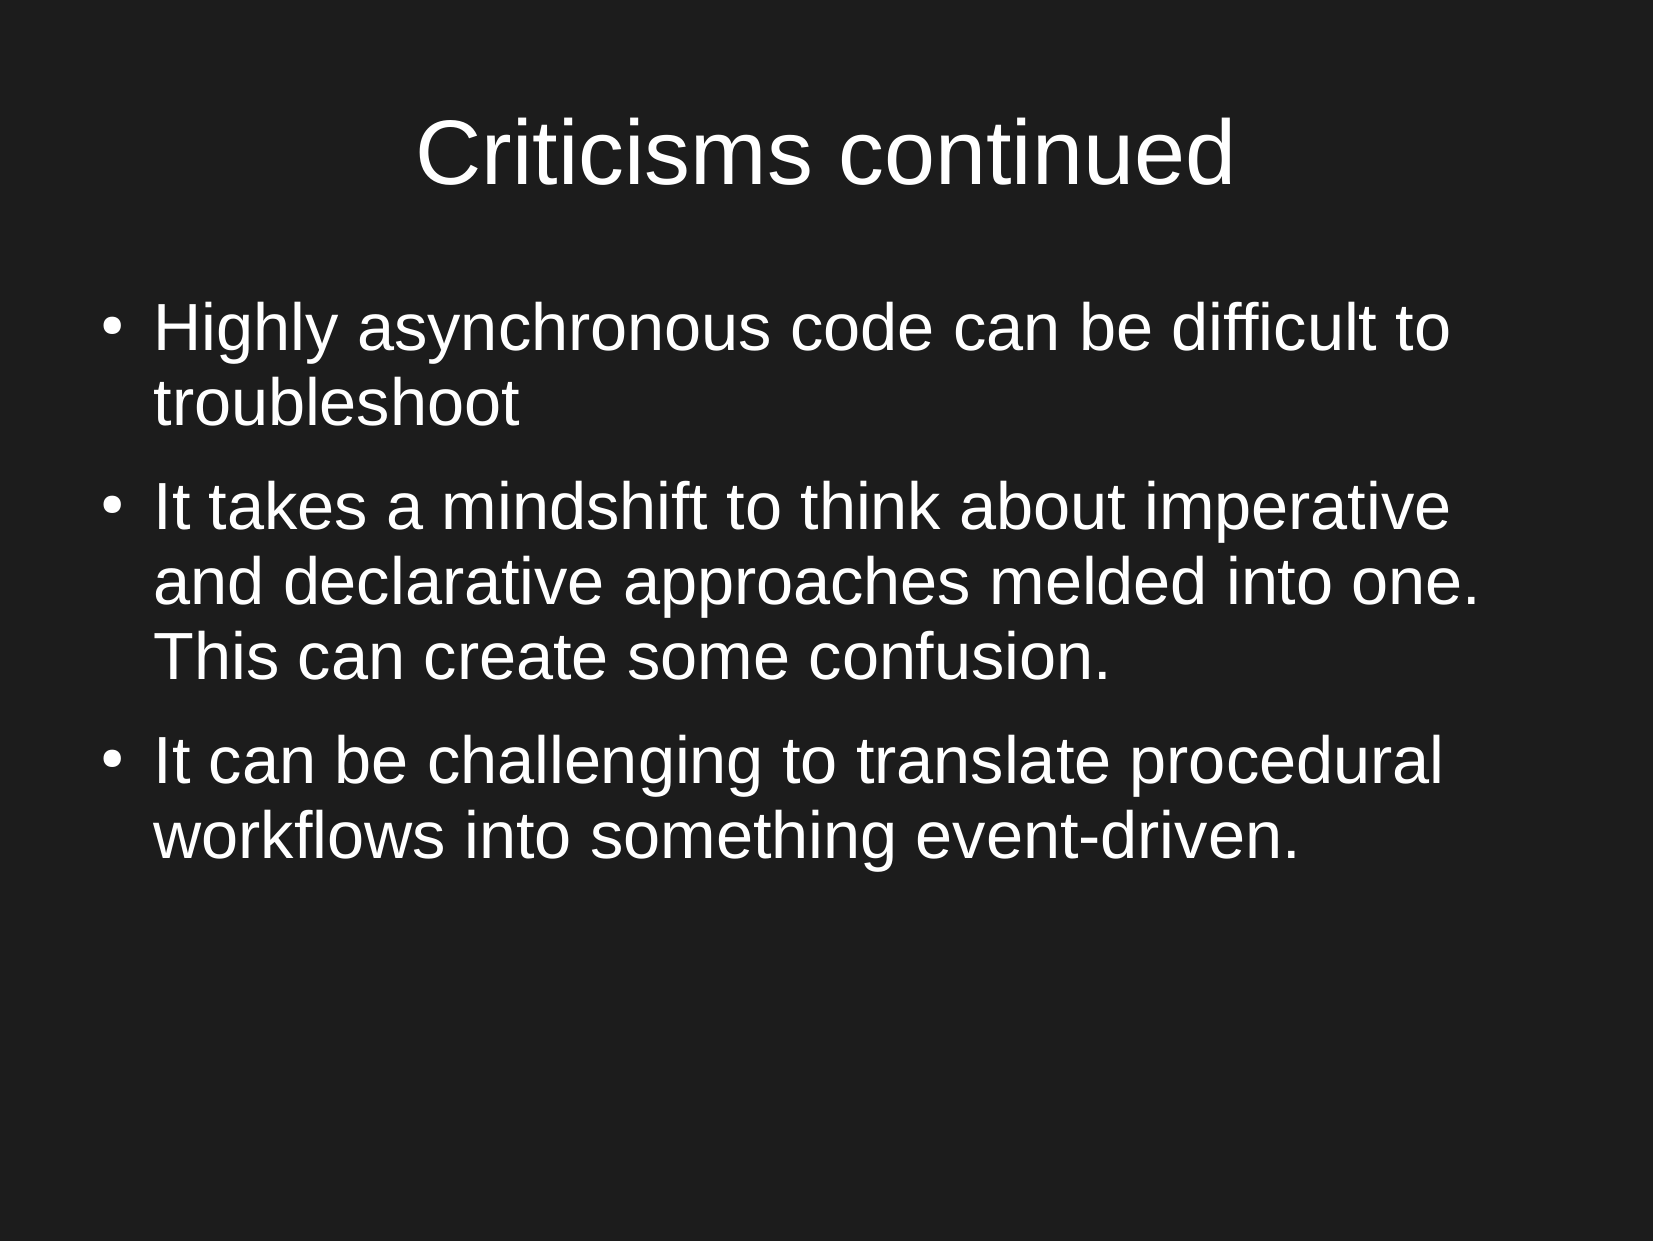

# Criticisms continued
Highly asynchronous code can be difficult to troubleshoot
It takes a mindshift to think about imperative and declarative approaches melded into one. This can create some confusion.
It can be challenging to translate procedural workflows into something event-driven.